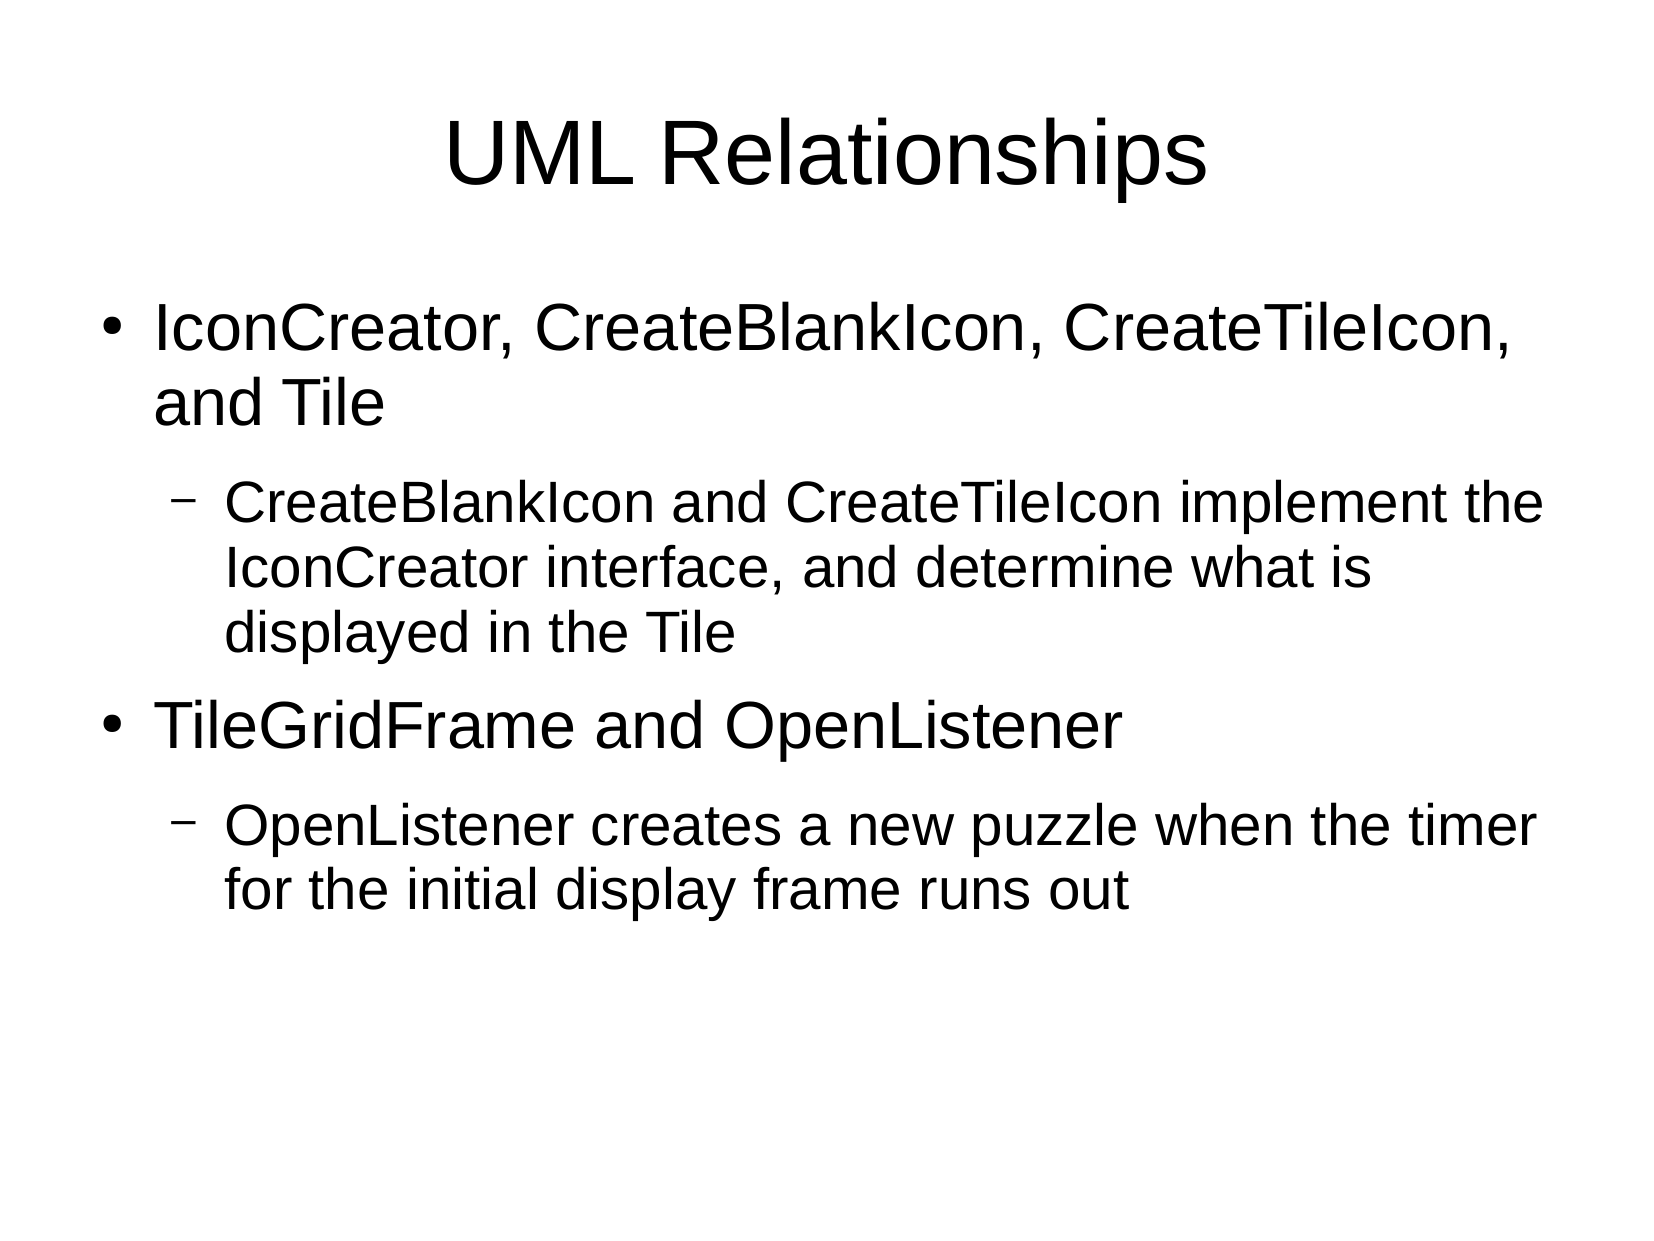

# UML Relationships
IconCreator, CreateBlankIcon, CreateTileIcon, and Tile
CreateBlankIcon and CreateTileIcon implement the IconCreator interface, and determine what is displayed in the Tile
TileGridFrame and OpenListener
OpenListener creates a new puzzle when the timer for the initial display frame runs out